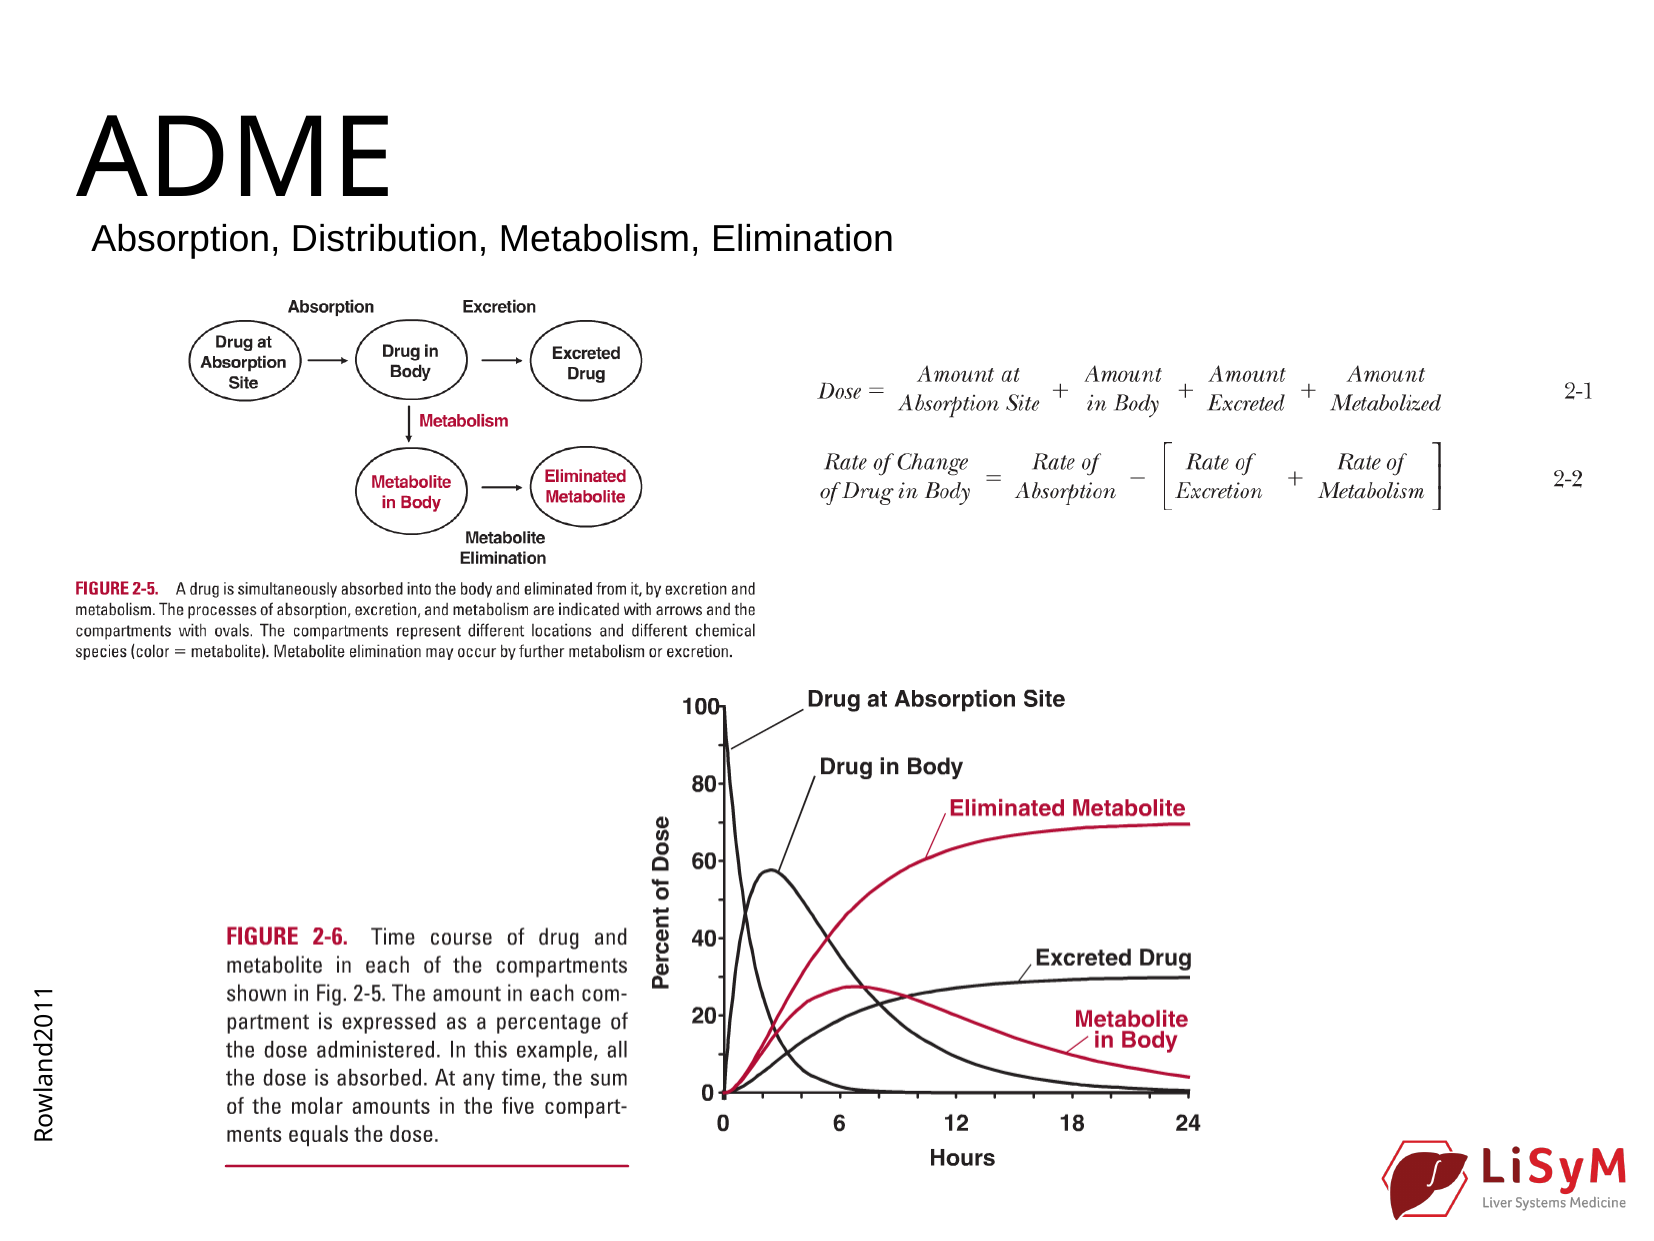

# ADME
Absorption, Distribution, Metabolism, Elimination
Rowland2011